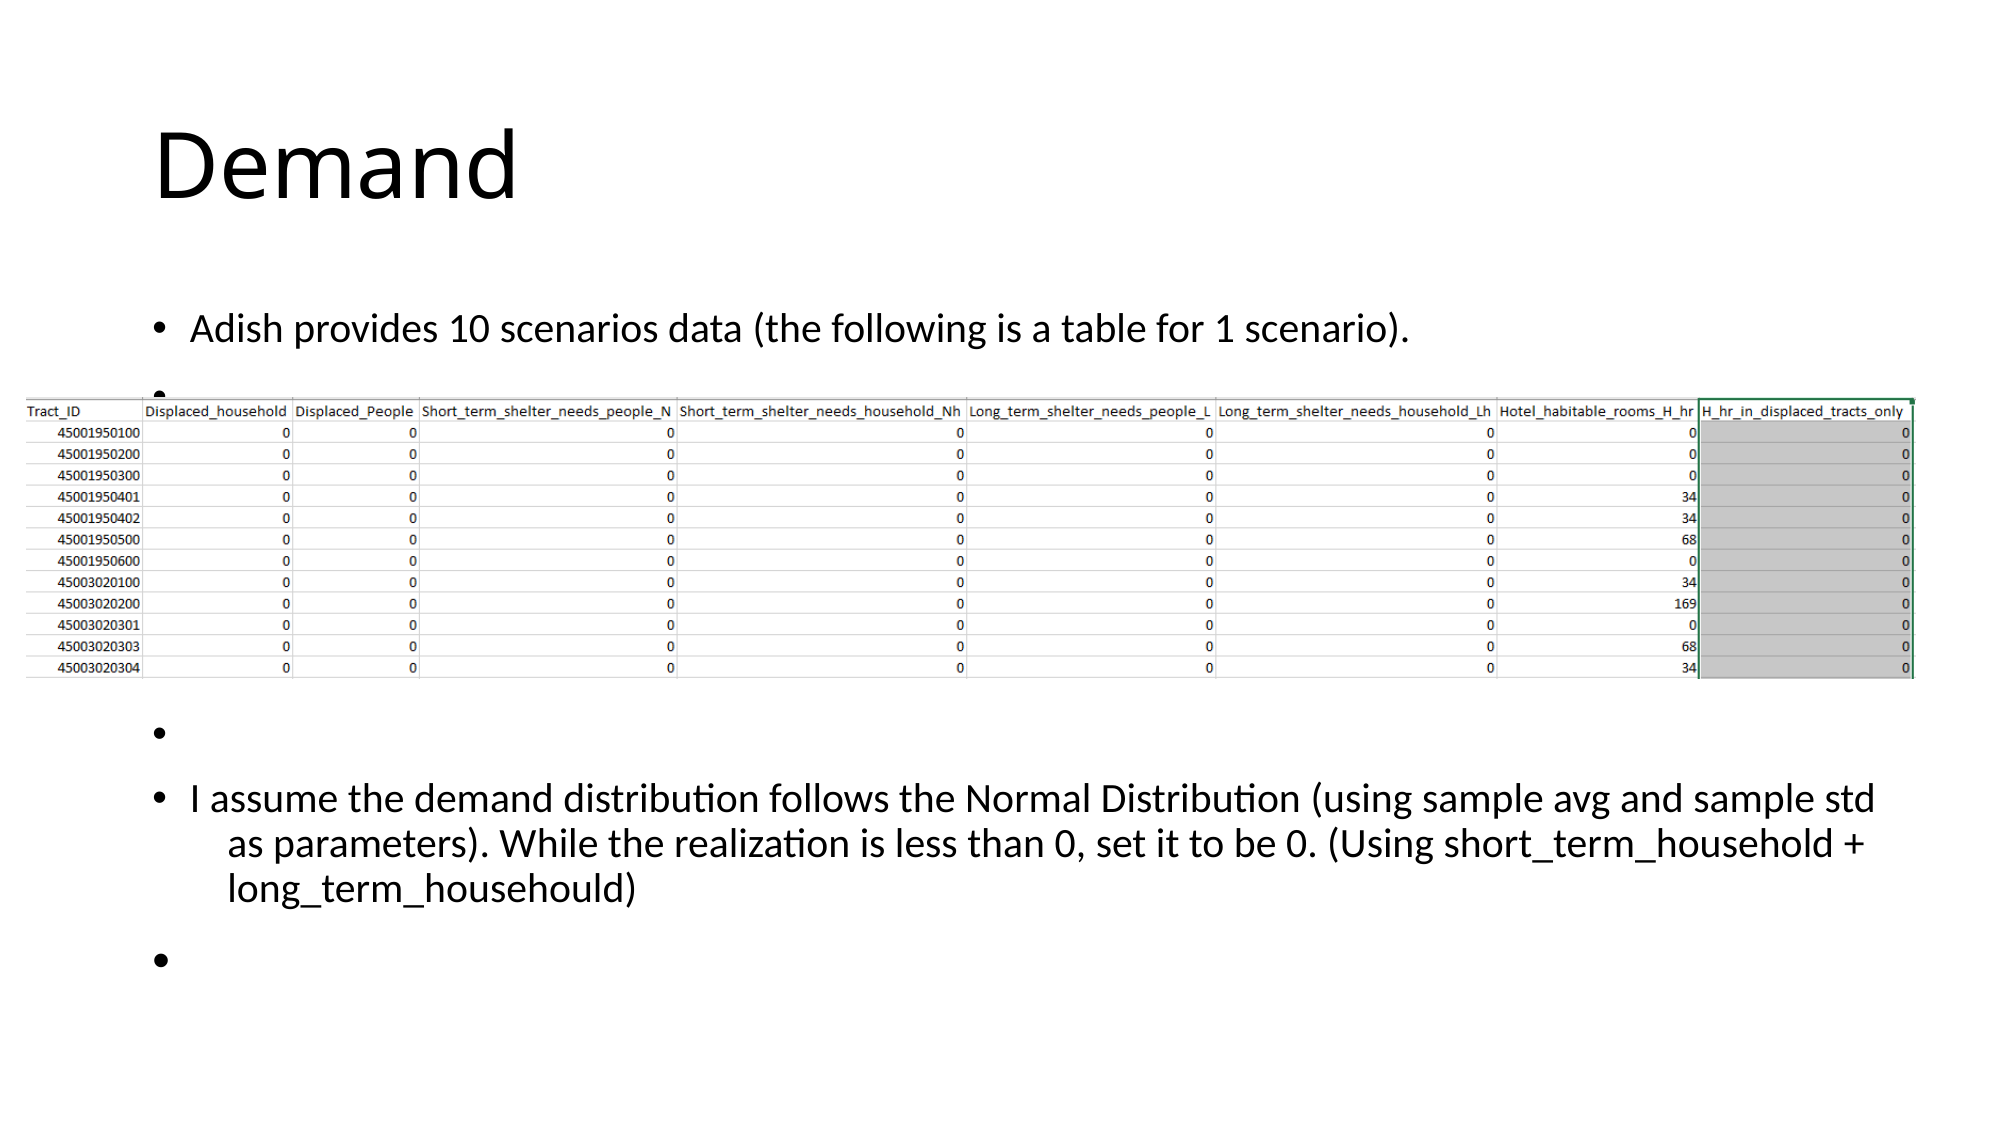

# Demand
Adish provides 10 scenarios data (the following is a table for 1 scenario).
I assume the demand distribution follows the Normal Distribution (using sample avg and sample std as parameters). While the realization is less than 0, set it to be 0. (Using short_term_household + long_term_househould)